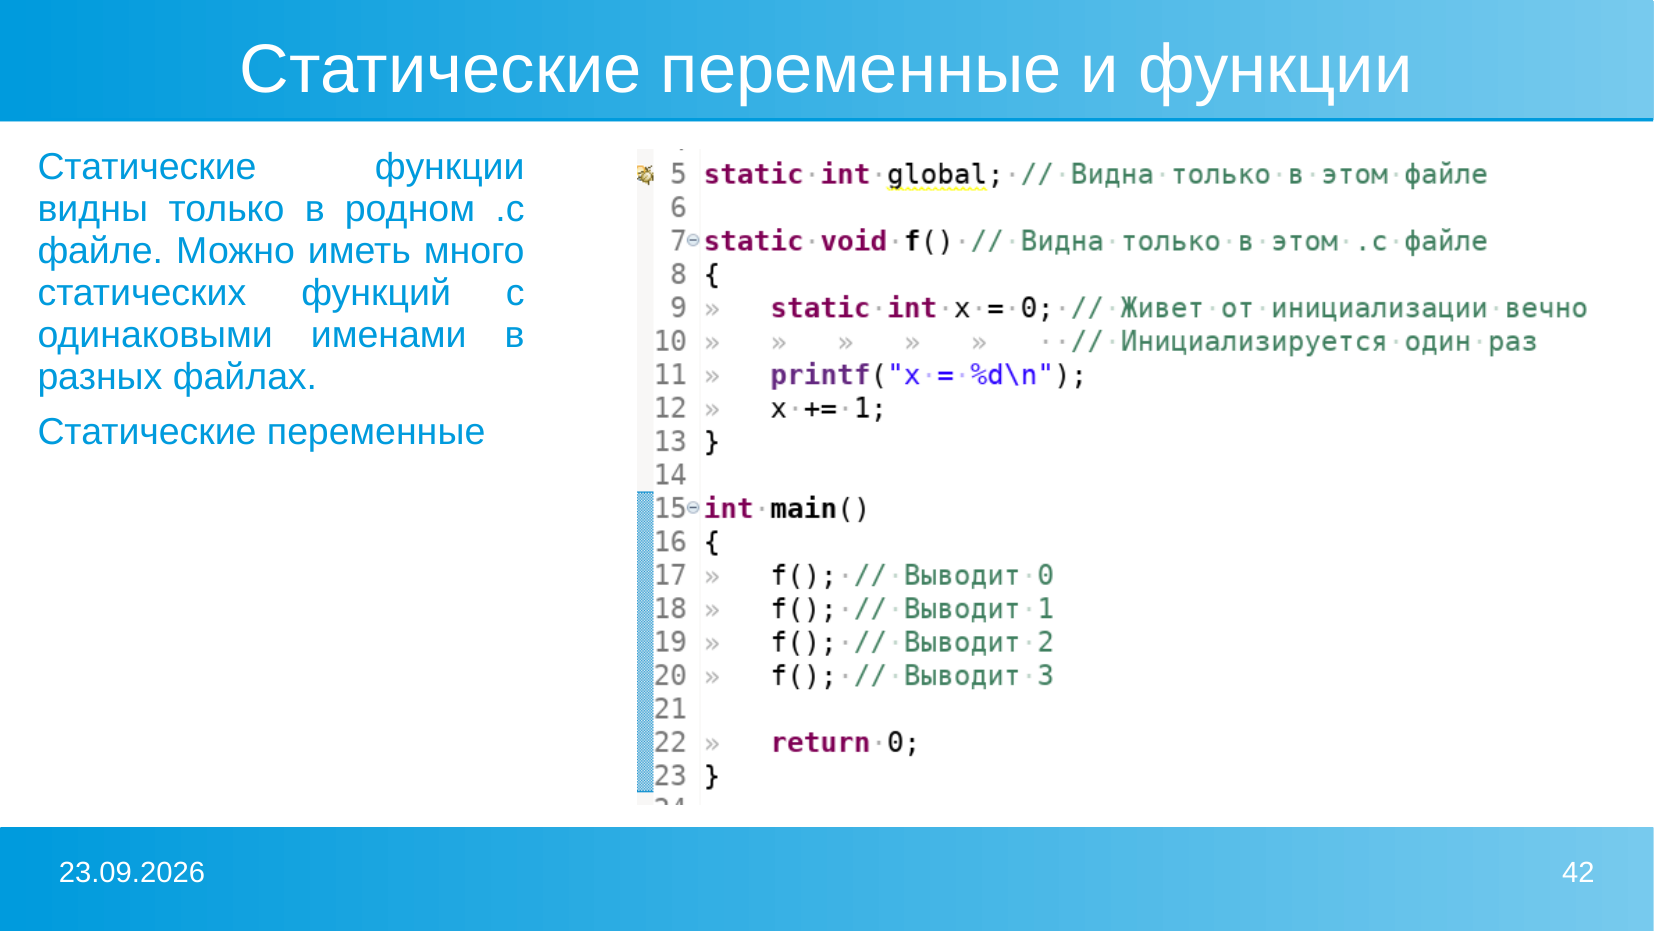

# Статические переменные и функции
Статические функции видны только в родном .c файле. Можно иметь много статических функций с одинаковыми именами в разных файлах.
Статические переменные
42